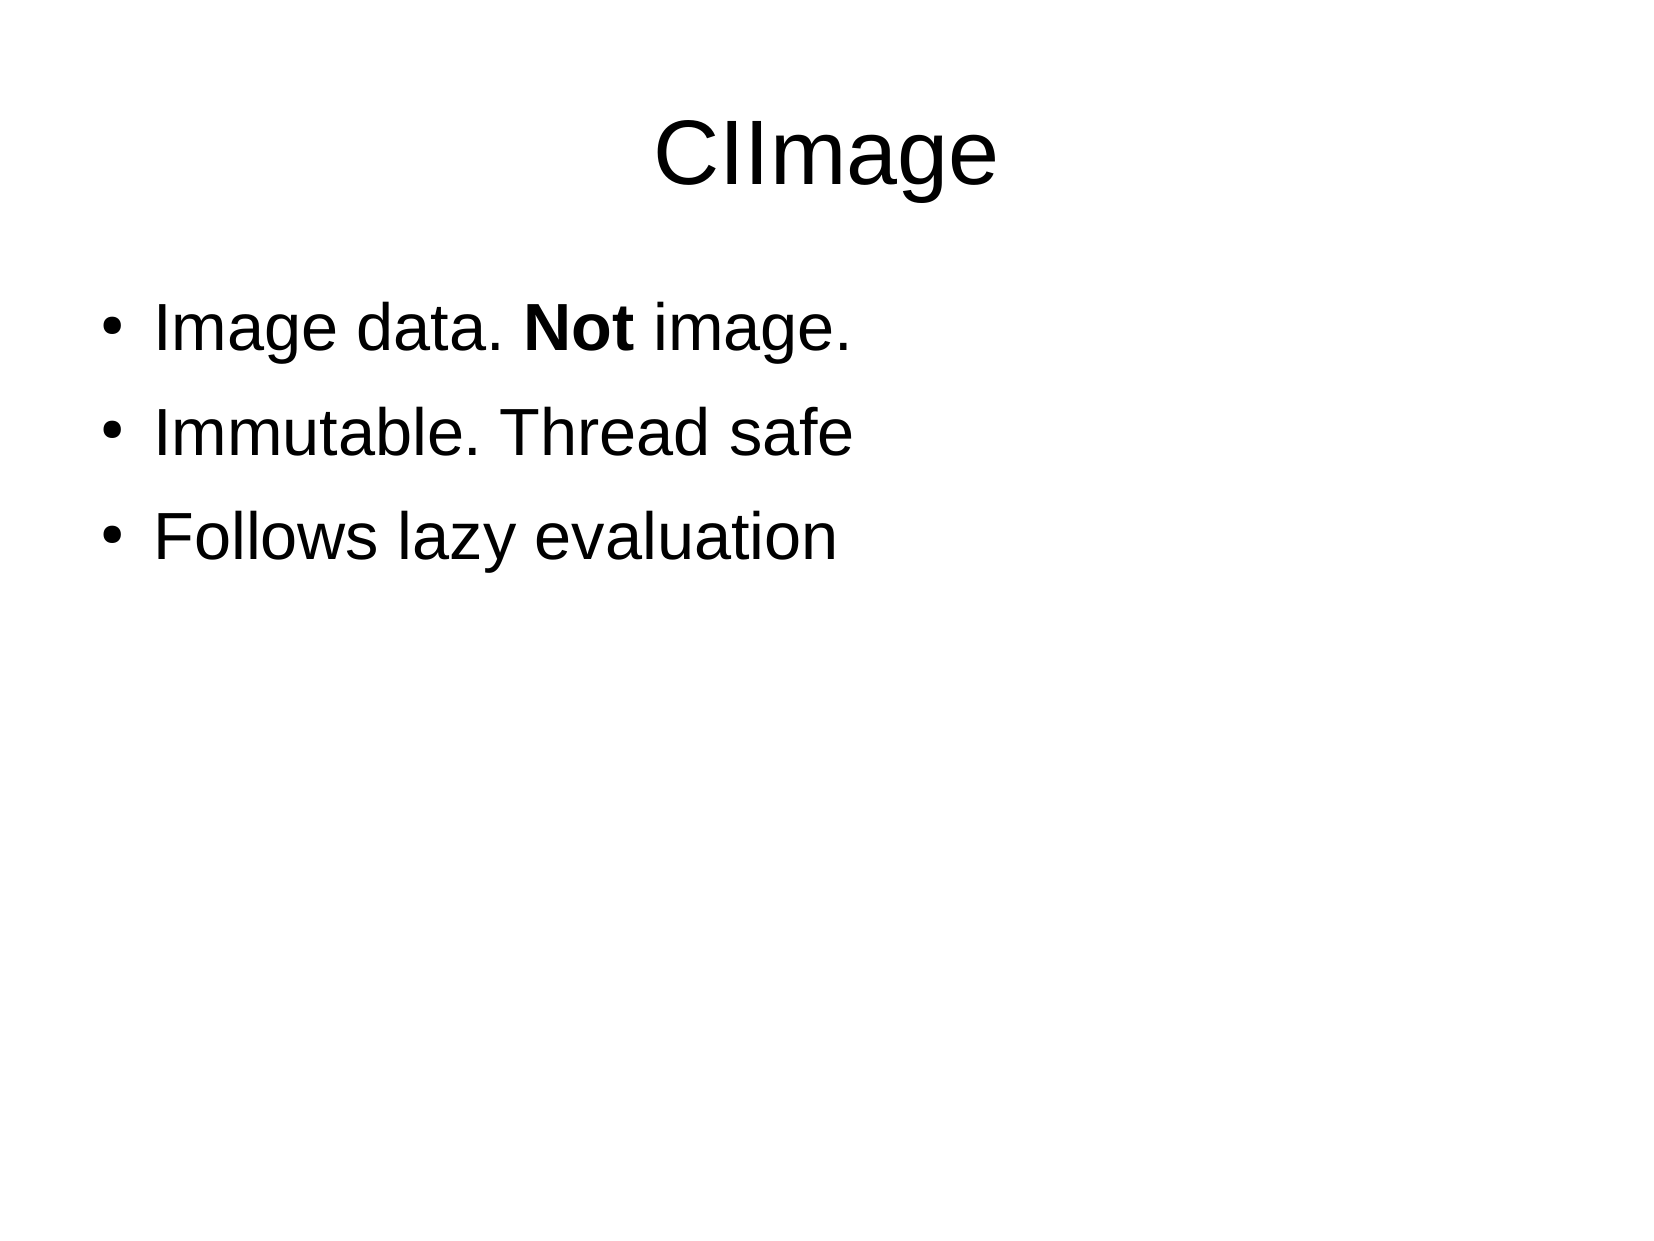

# CIImage
Image data. Not image.
Immutable. Thread safe
Follows lazy evaluation